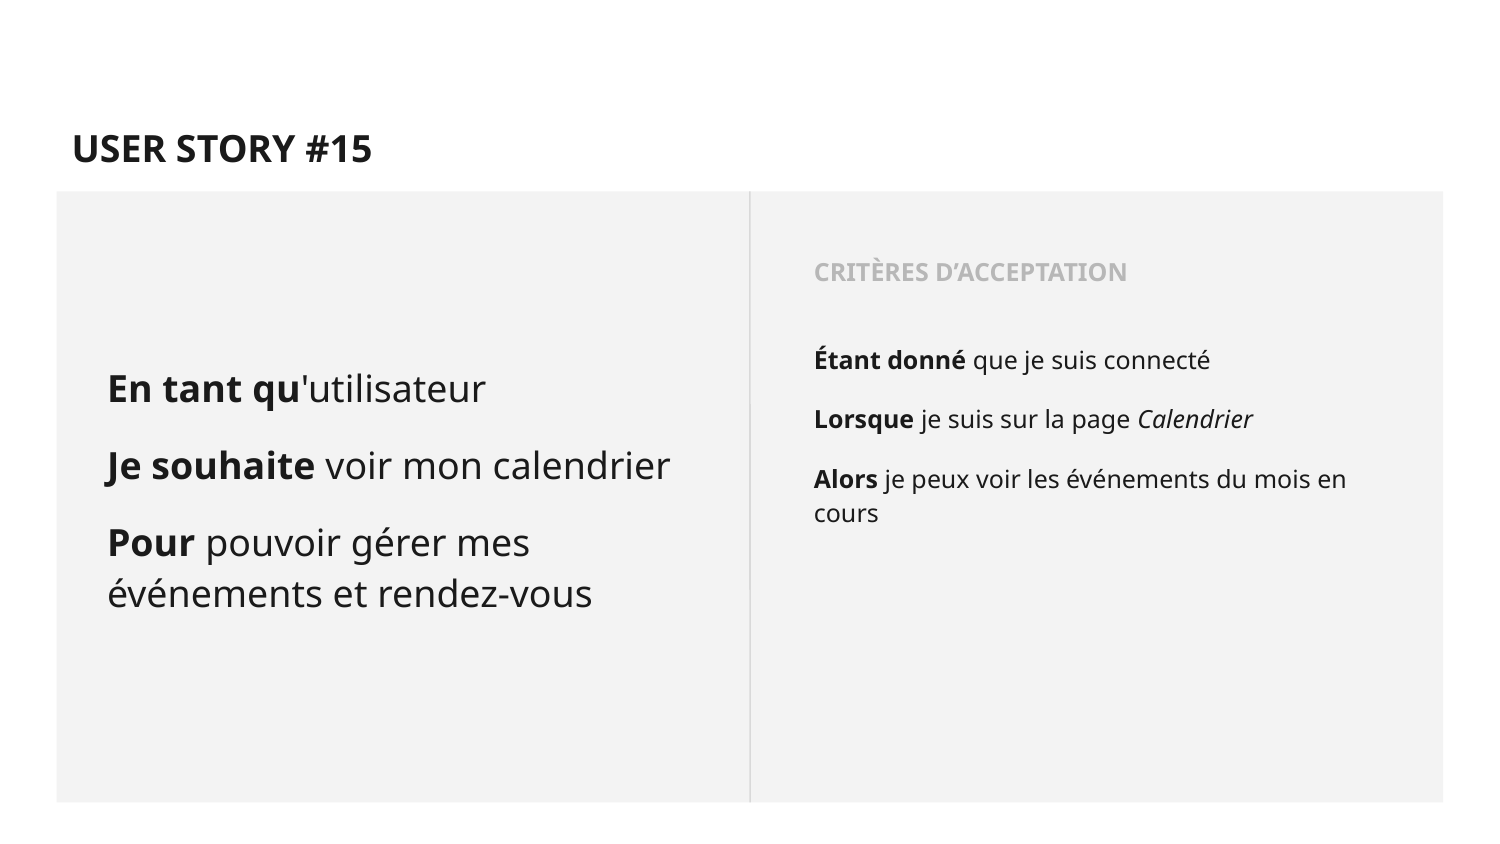

# USER STORY #15
CRITÈRES D’ACCEPTATION
Étant donné que je suis connecté
Lorsque je suis sur la page Calendrier
Alors je peux voir les événements du mois en cours
En tant qu'utilisateur
Je souhaite voir mon calendrier
Pour pouvoir gérer mes événements et rendez-vous